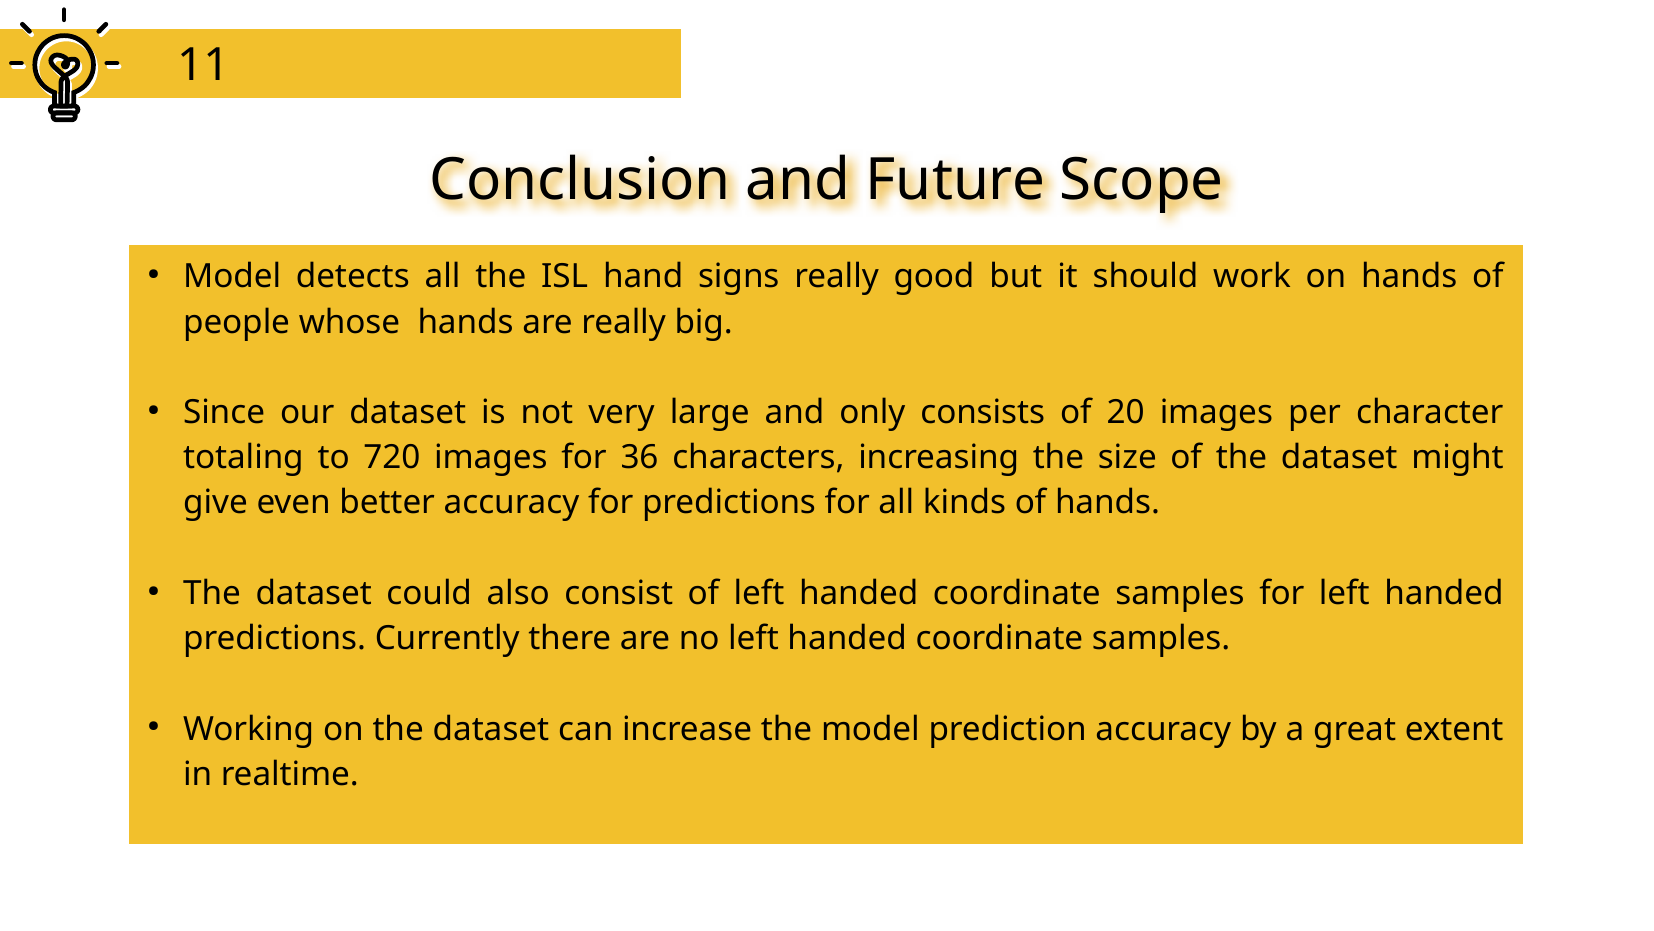

# 11
Conclusion and Future Scope
Model detects all the ISL hand signs really good but it should work on hands of people whose hands are really big.
Since our dataset is not very large and only consists of 20 images per character totaling to 720 images for 36 characters, increasing the size of the dataset might give even better accuracy for predictions for all kinds of hands.
The dataset could also consist of left handed coordinate samples for left handed predictions. Currently there are no left handed coordinate samples.
Working on the dataset can increase the model prediction accuracy by a great extent in realtime.